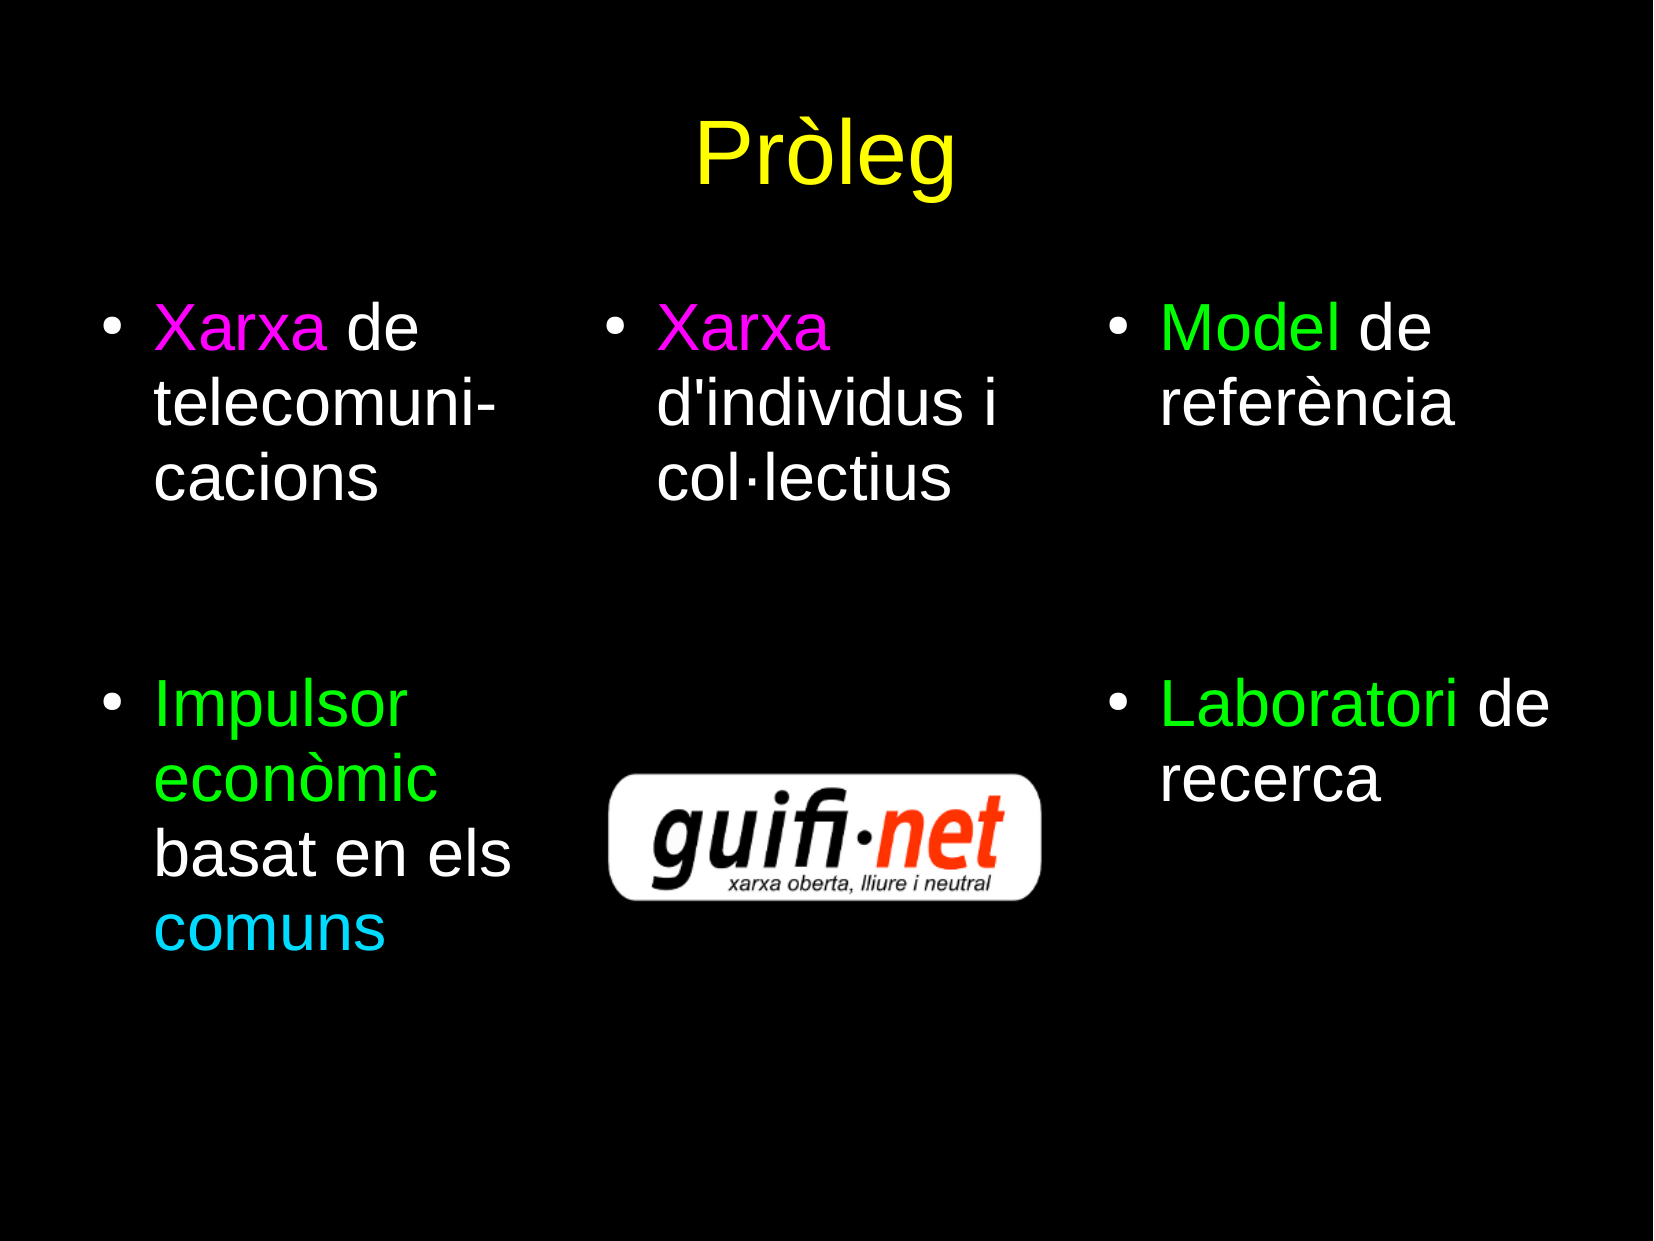

# Pròleg
Xarxa de telecomuni-cacions
Xarxa d'individus i col·lectius
Model de referència
Impulsor econòmic basat en els comuns
Laboratori de recerca